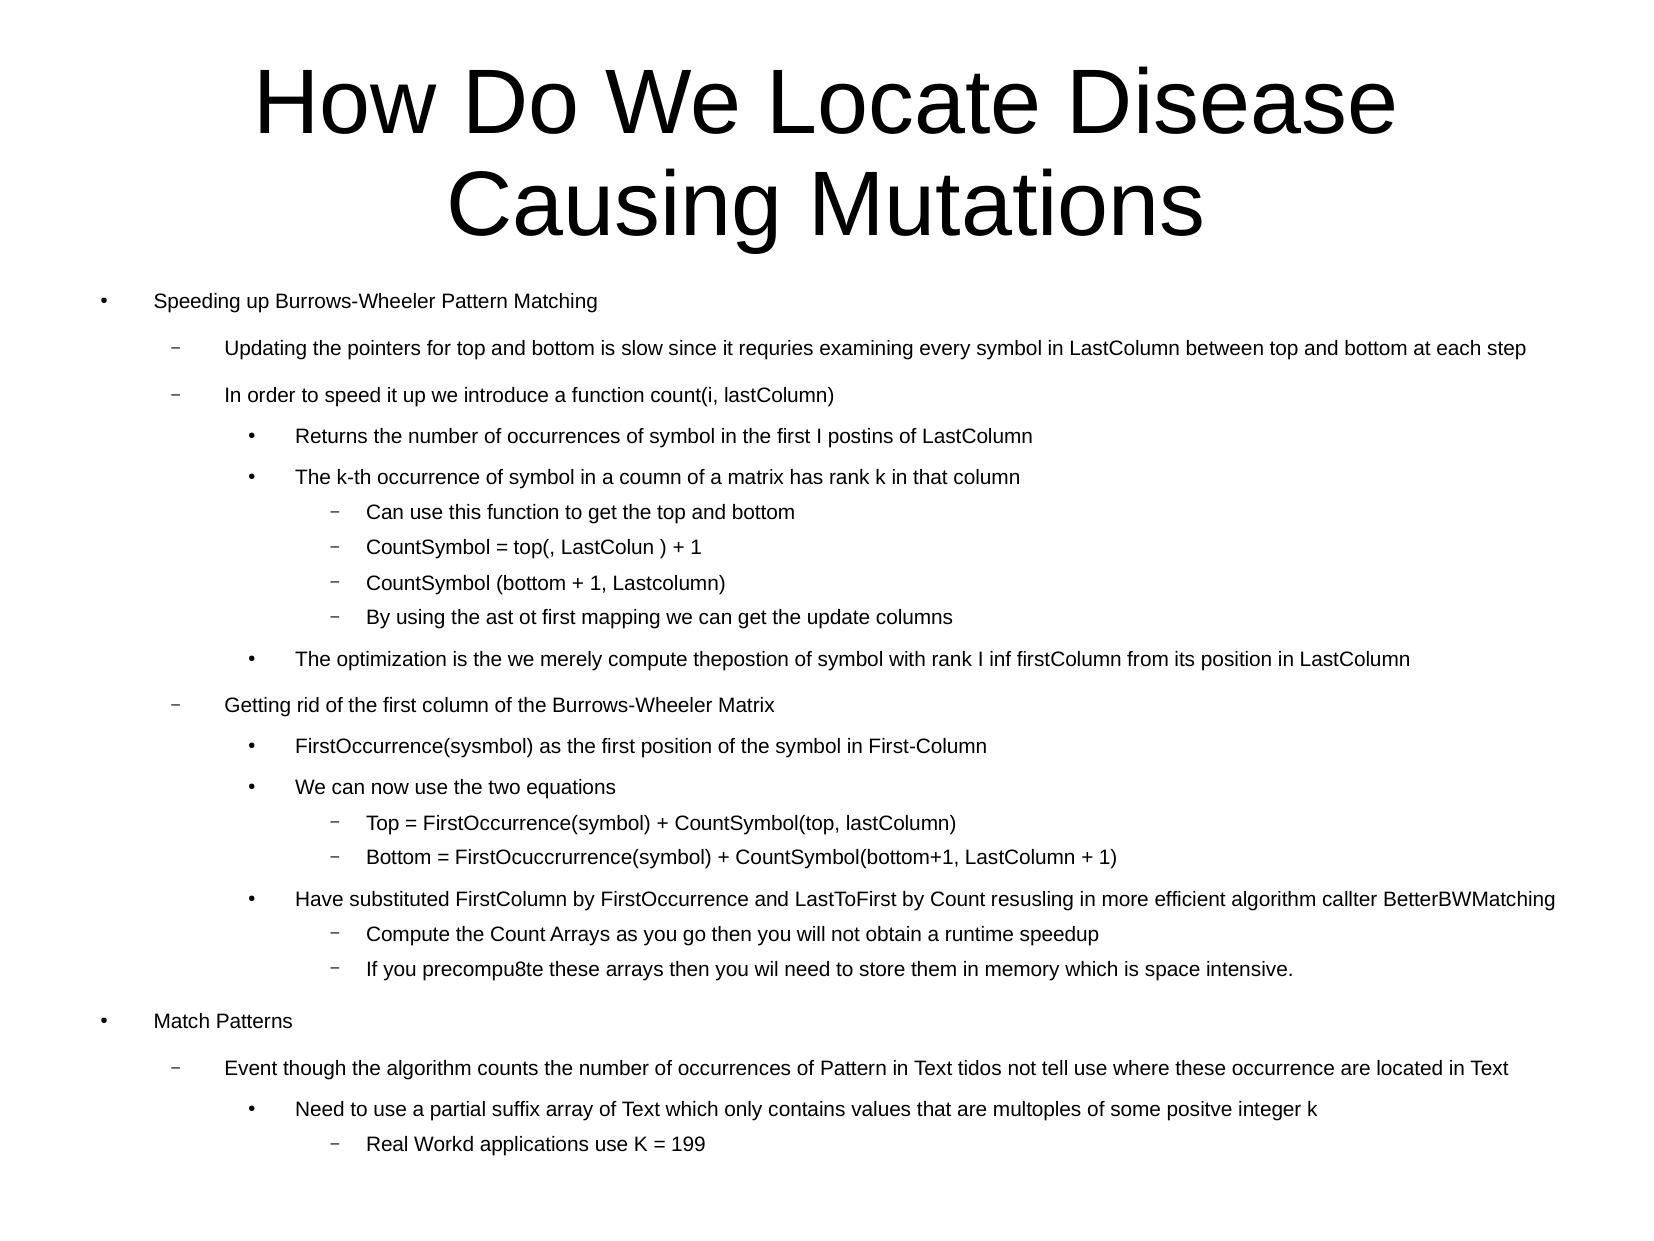

# How Do We Locate Disease Causing Mutations
Speeding up Burrows-Wheeler Pattern Matching
Updating the pointers for top and bottom is slow since it requries examining every symbol in LastColumn between top and bottom at each step
In order to speed it up we introduce a function count(i, lastColumn)
Returns the number of occurrences of symbol in the first I postins of LastColumn
The k-th occurrence of symbol in a coumn of a matrix has rank k in that column
Can use this function to get the top and bottom
CountSymbol = top(, LastColun ) + 1
CountSymbol (bottom + 1, Lastcolumn)
By using the ast ot first mapping we can get the update columns
The optimization is the we merely compute thepostion of symbol with rank I inf firstColumn from its position in LastColumn
Getting rid of the first column of the Burrows-Wheeler Matrix
FirstOccurrence(sysmbol) as the first position of the symbol in First-Column
We can now use the two equations
Top = FirstOccurrence(symbol) + CountSymbol(top, lastColumn)
Bottom = FirstOcuccrurrence(symbol) + CountSymbol(bottom+1, LastColumn + 1)
Have substituted FirstColumn by FirstOccurrence and LastToFirst by Count resusling in more efficient algorithm callter BetterBWMatching
Compute the Count Arrays as you go then you will not obtain a runtime speedup
If you precompu8te these arrays then you wil need to store them in memory which is space intensive.
Match Patterns
Event though the algorithm counts the number of occurrences of Pattern in Text tidos not tell use where these occurrence are located in Text
Need to use a partial suffix array of Text which only contains values that are multoples of some positve integer k
Real Workd applications use K = 199